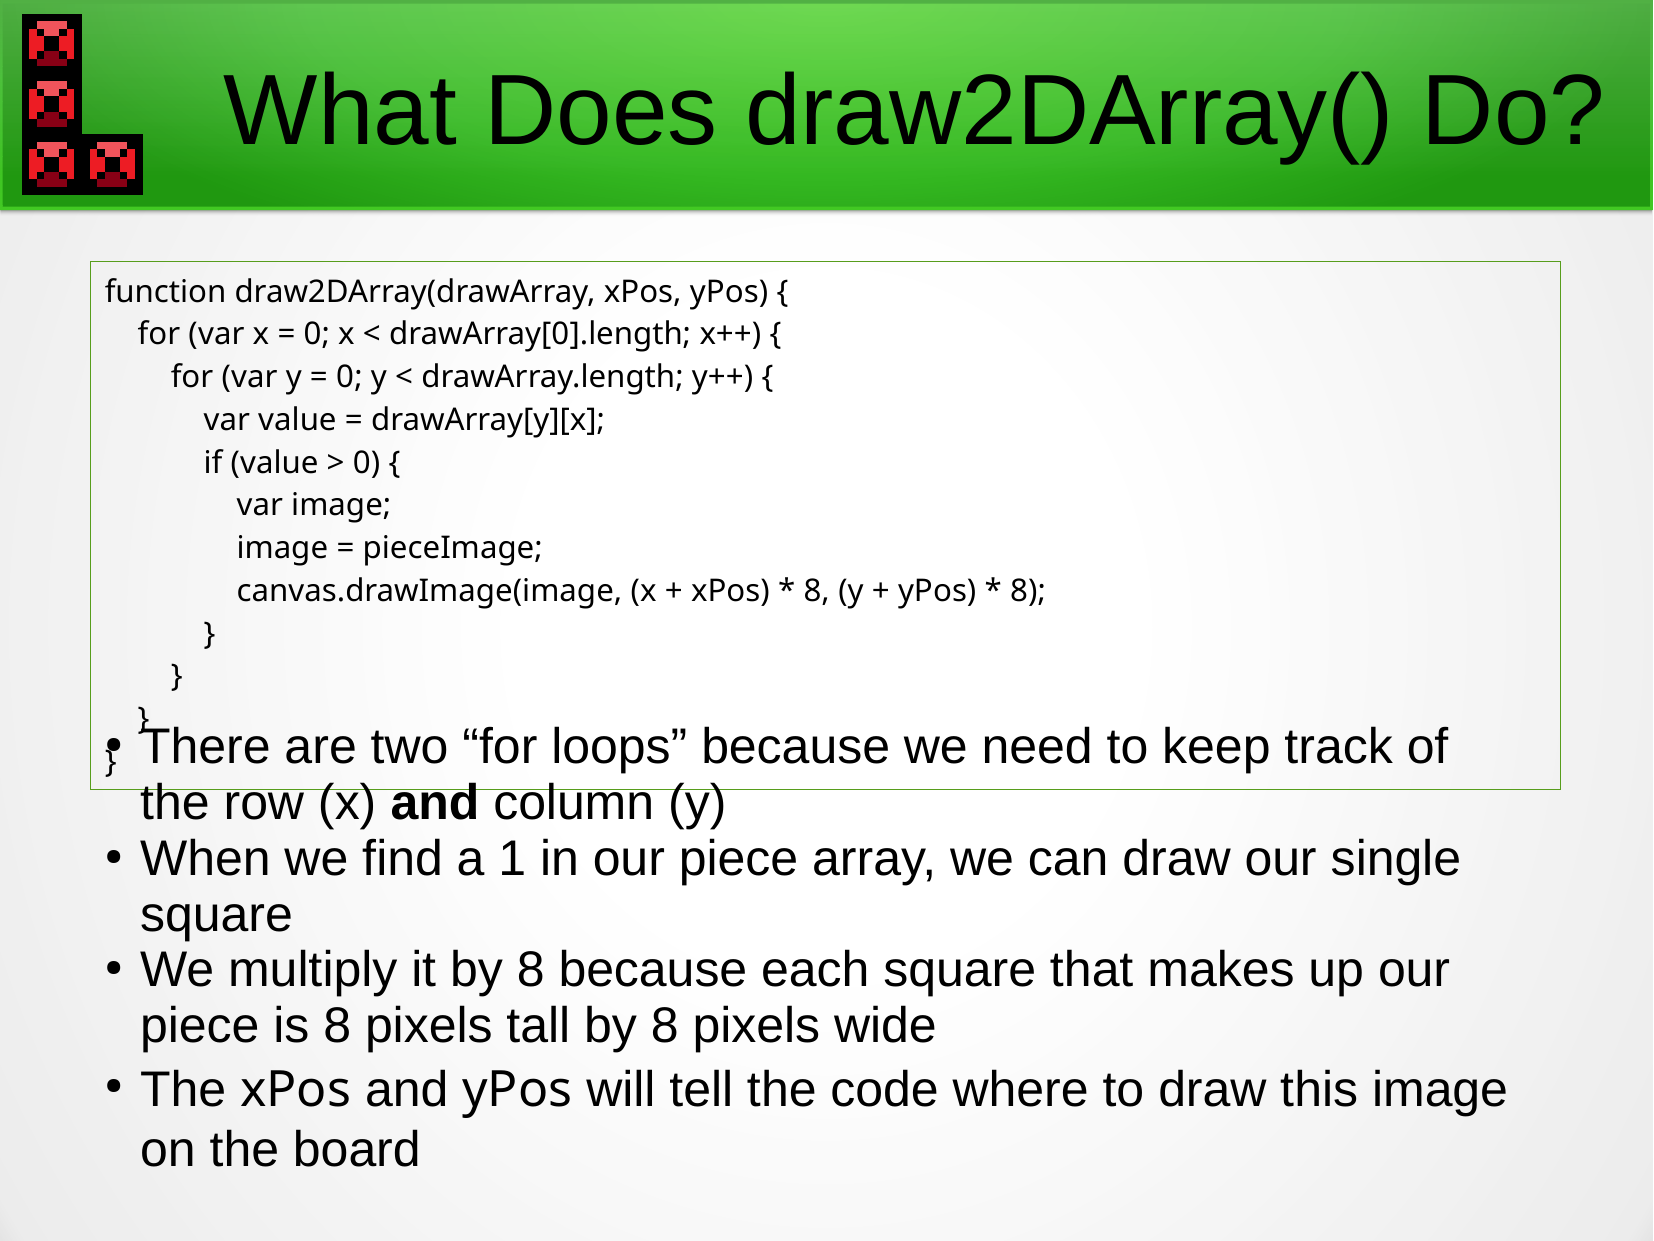

# What Does draw2DArray() Do?
function draw2DArray(drawArray, xPos, yPos) {
 for (var x = 0; x < drawArray[0].length; x++) {
 for (var y = 0; y < drawArray.length; y++) {
 var value = drawArray[y][x];
 if (value > 0) {
 var image;
 image = pieceImage;
 canvas.drawImage(image, (x + xPos) * 8, (y + yPos) * 8);
 }
 }
 }
}
There are two “for loops” because we need to keep track of the row (x) and column (y)
When we find a 1 in our piece array, we can draw our single square
We multiply it by 8 because each square that makes up our piece is 8 pixels tall by 8 pixels wide
The xPos and yPos will tell the code where to draw this image on the board